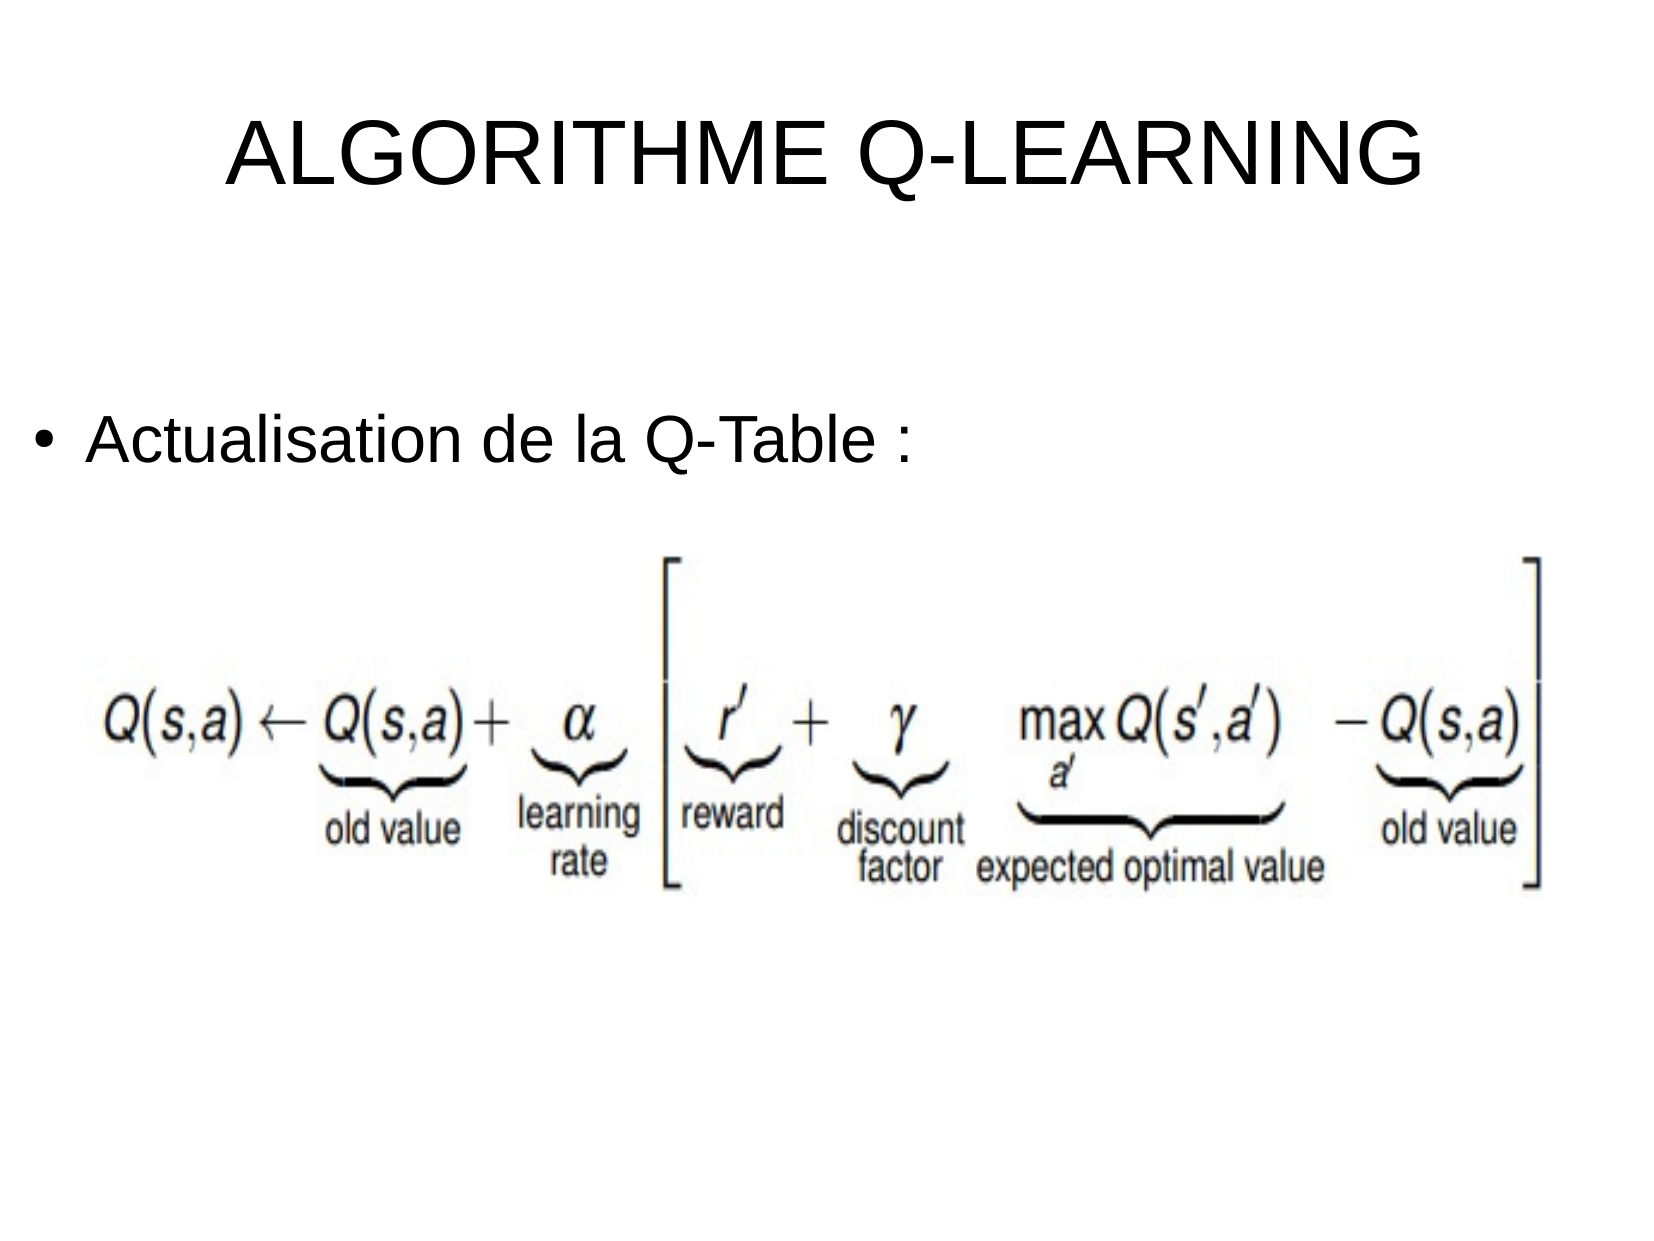

# ALGORITHME Q-LEARNING
Actualisation de la Q-Table :